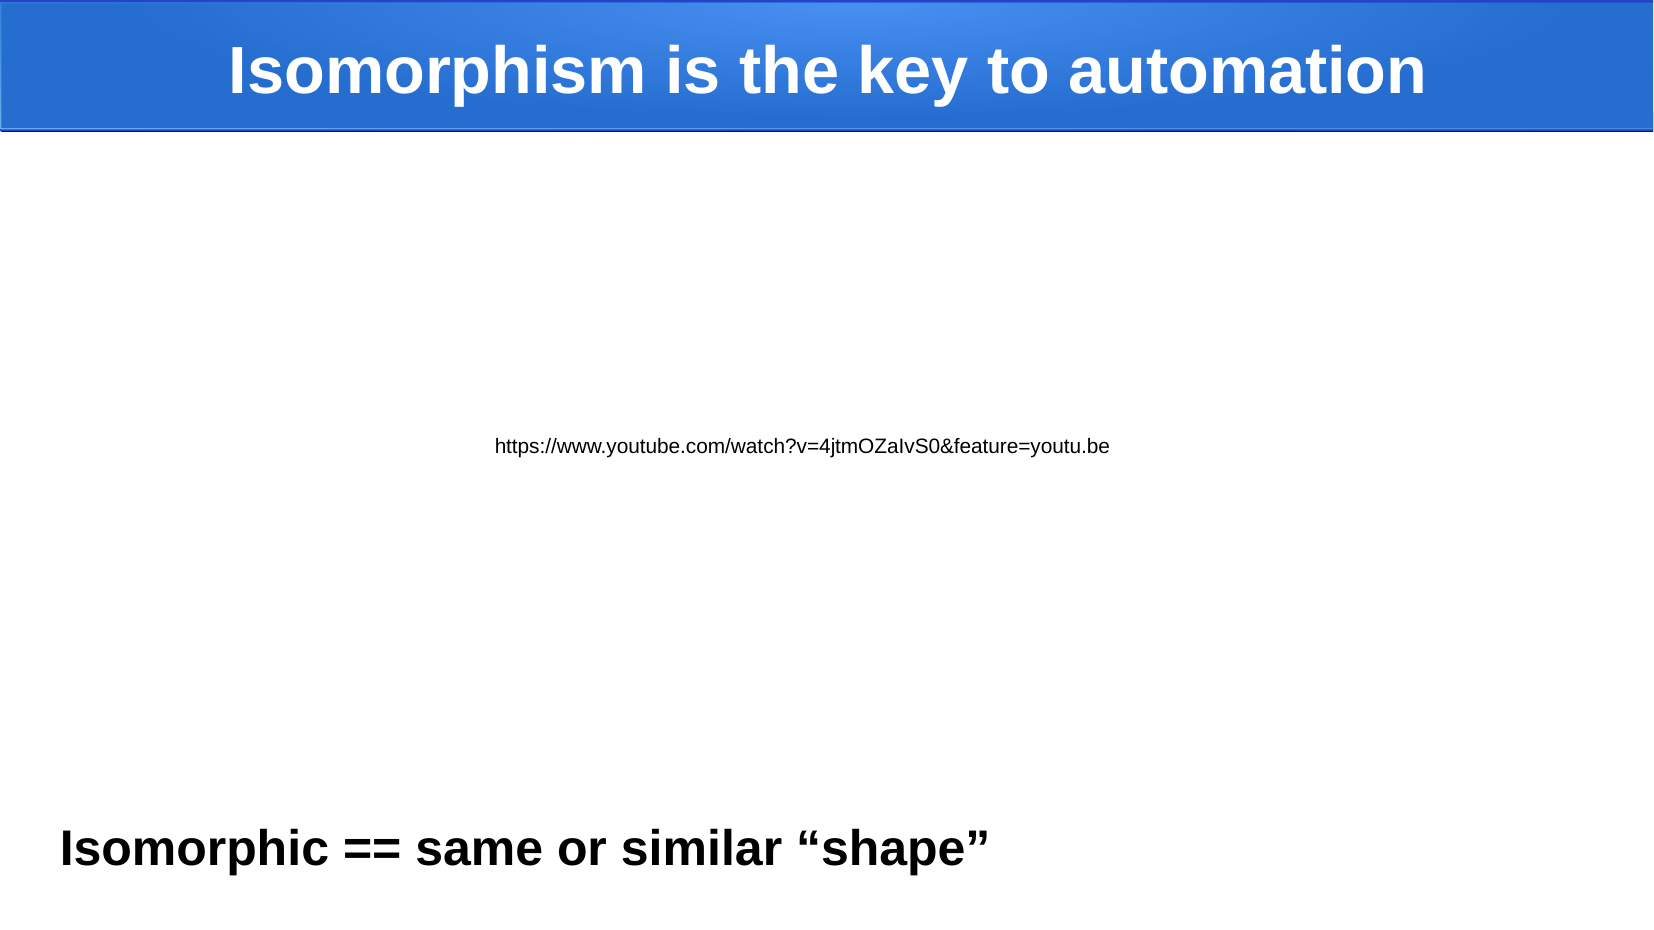

# Isomorphism is the key to automation
https://www.youtube.com/watch?v=4jtmOZaIvS0&feature=youtu.be
Isomorphic == same or similar “shape”